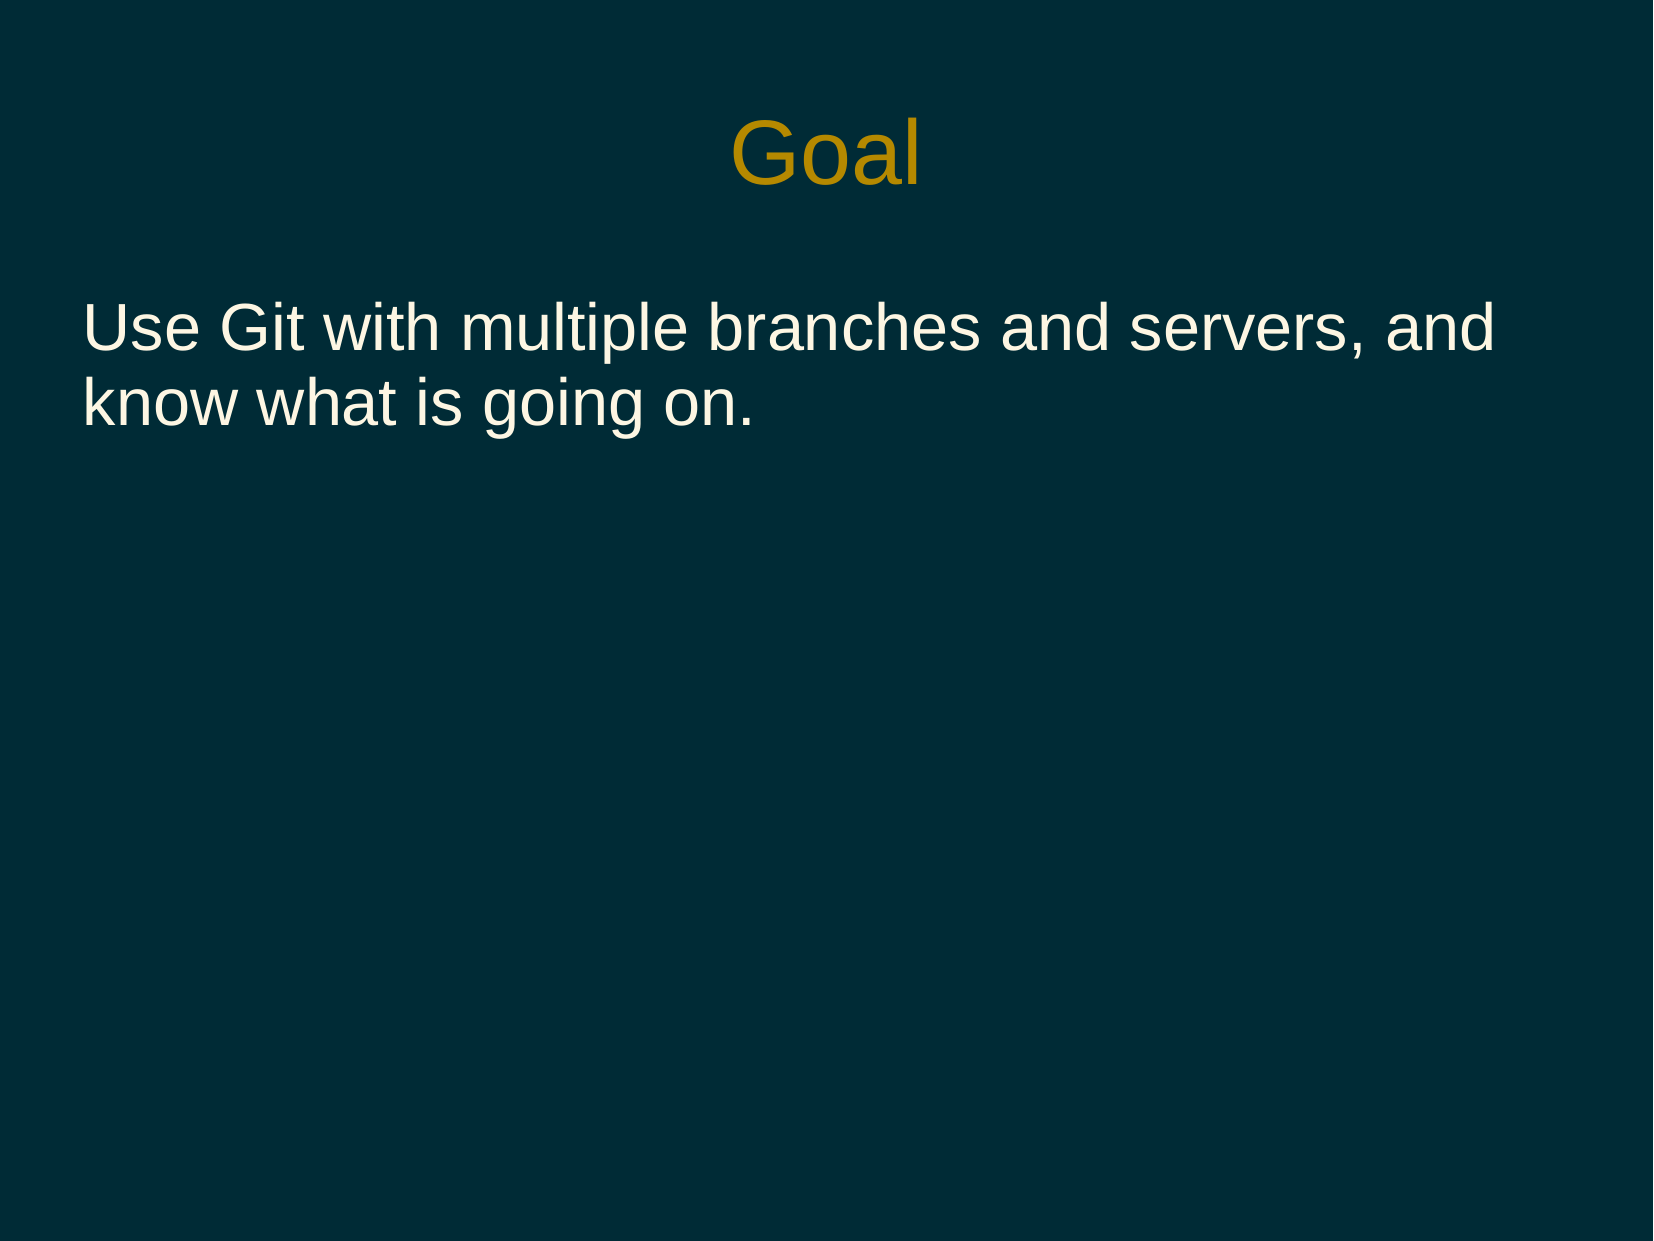

# Goal
Use Git with multiple branches and servers, and know what is going on.